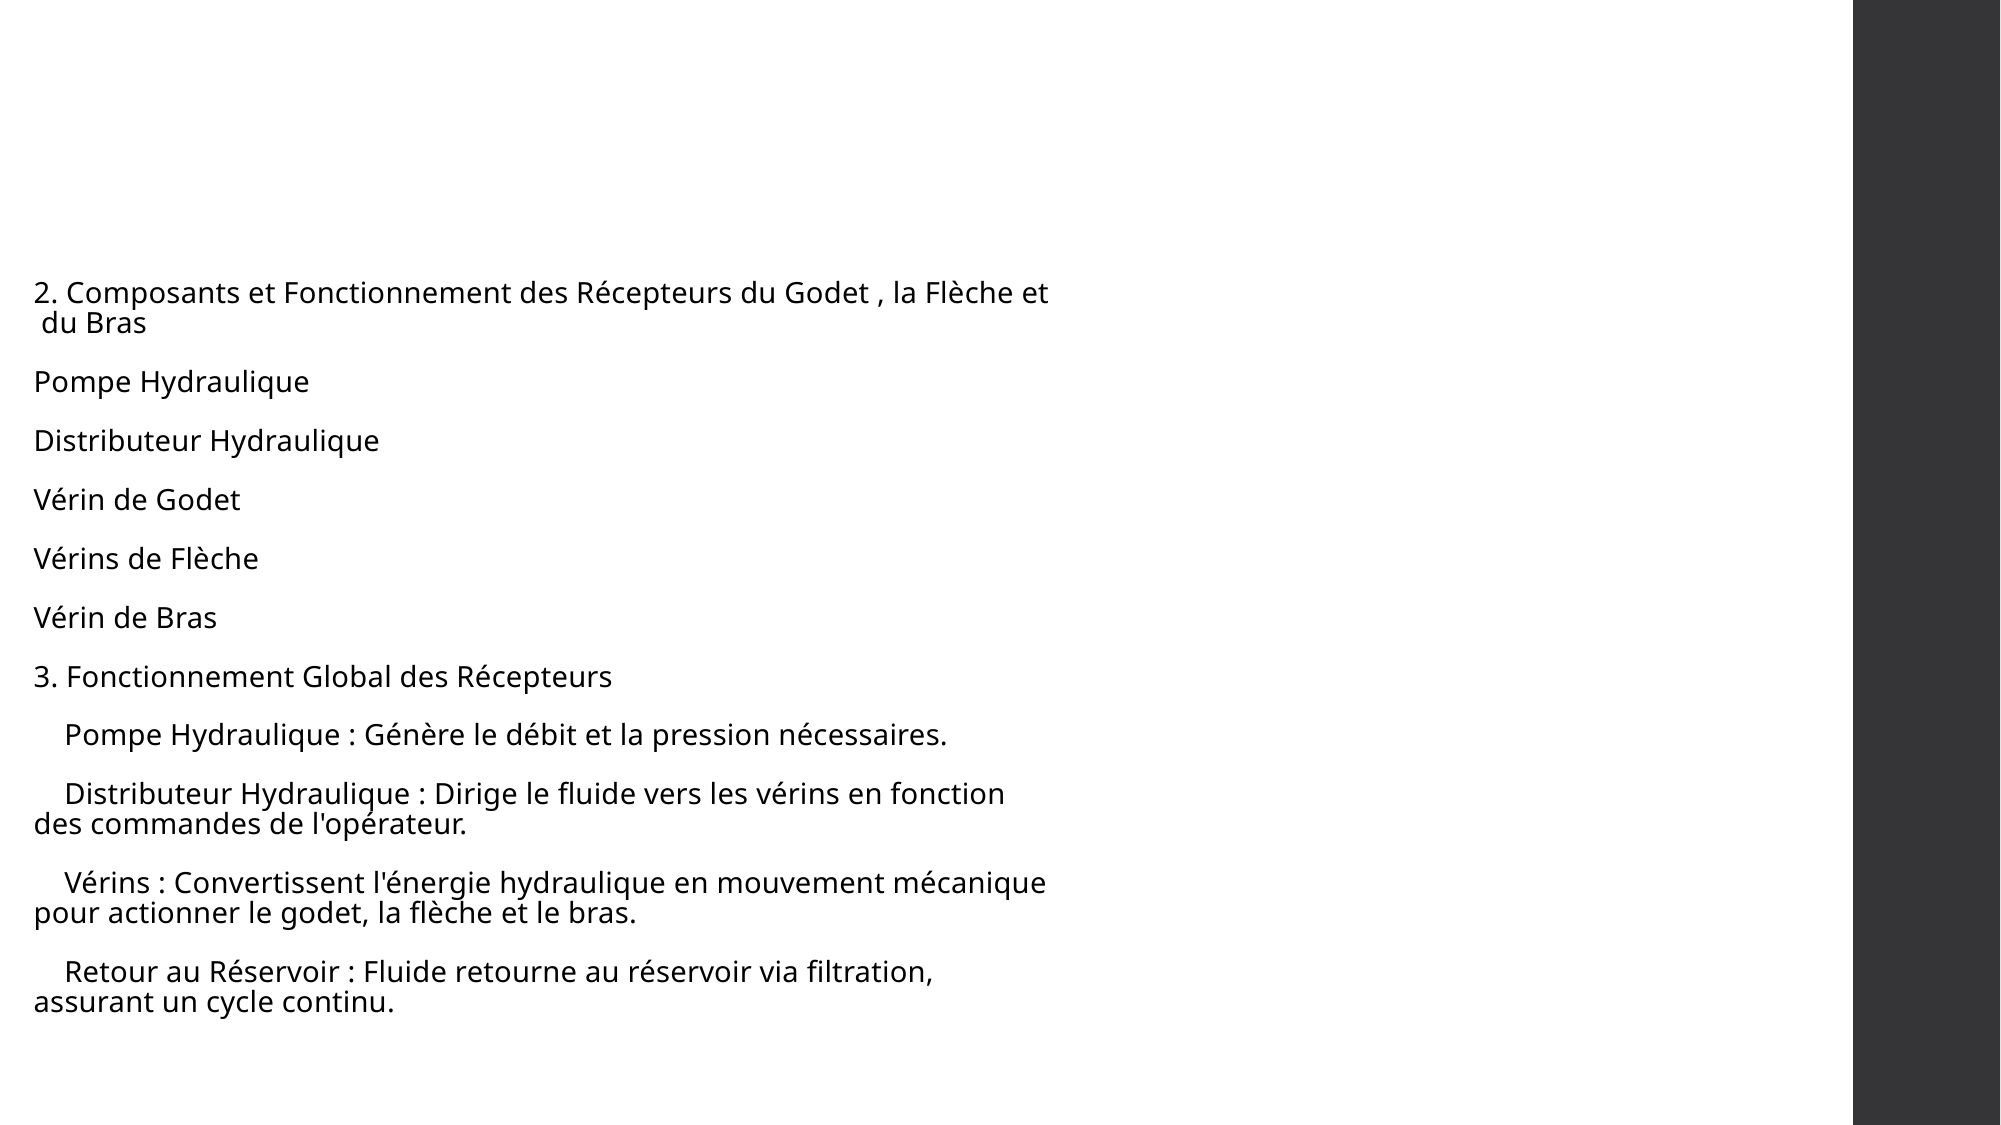

# 2. Composants et Fonctionnement des Récepteurs du Godet , la Flèche et du Bras
Pompe Hydraulique
Distributeur Hydraulique
Vérin de Godet
Vérins de Flèche
Vérin de Bras
3. Fonctionnement Global des Récepteurs
 Pompe Hydraulique : Génère le débit et la pression nécessaires.
 Distributeur Hydraulique : Dirige le fluide vers les vérins en fonction des commandes de l'opérateur.
 Vérins : Convertissent l'énergie hydraulique en mouvement mécanique pour actionner le godet, la flèche et le bras.
 Retour au Réservoir : Fluide retourne au réservoir via filtration, assurant un cycle continu.